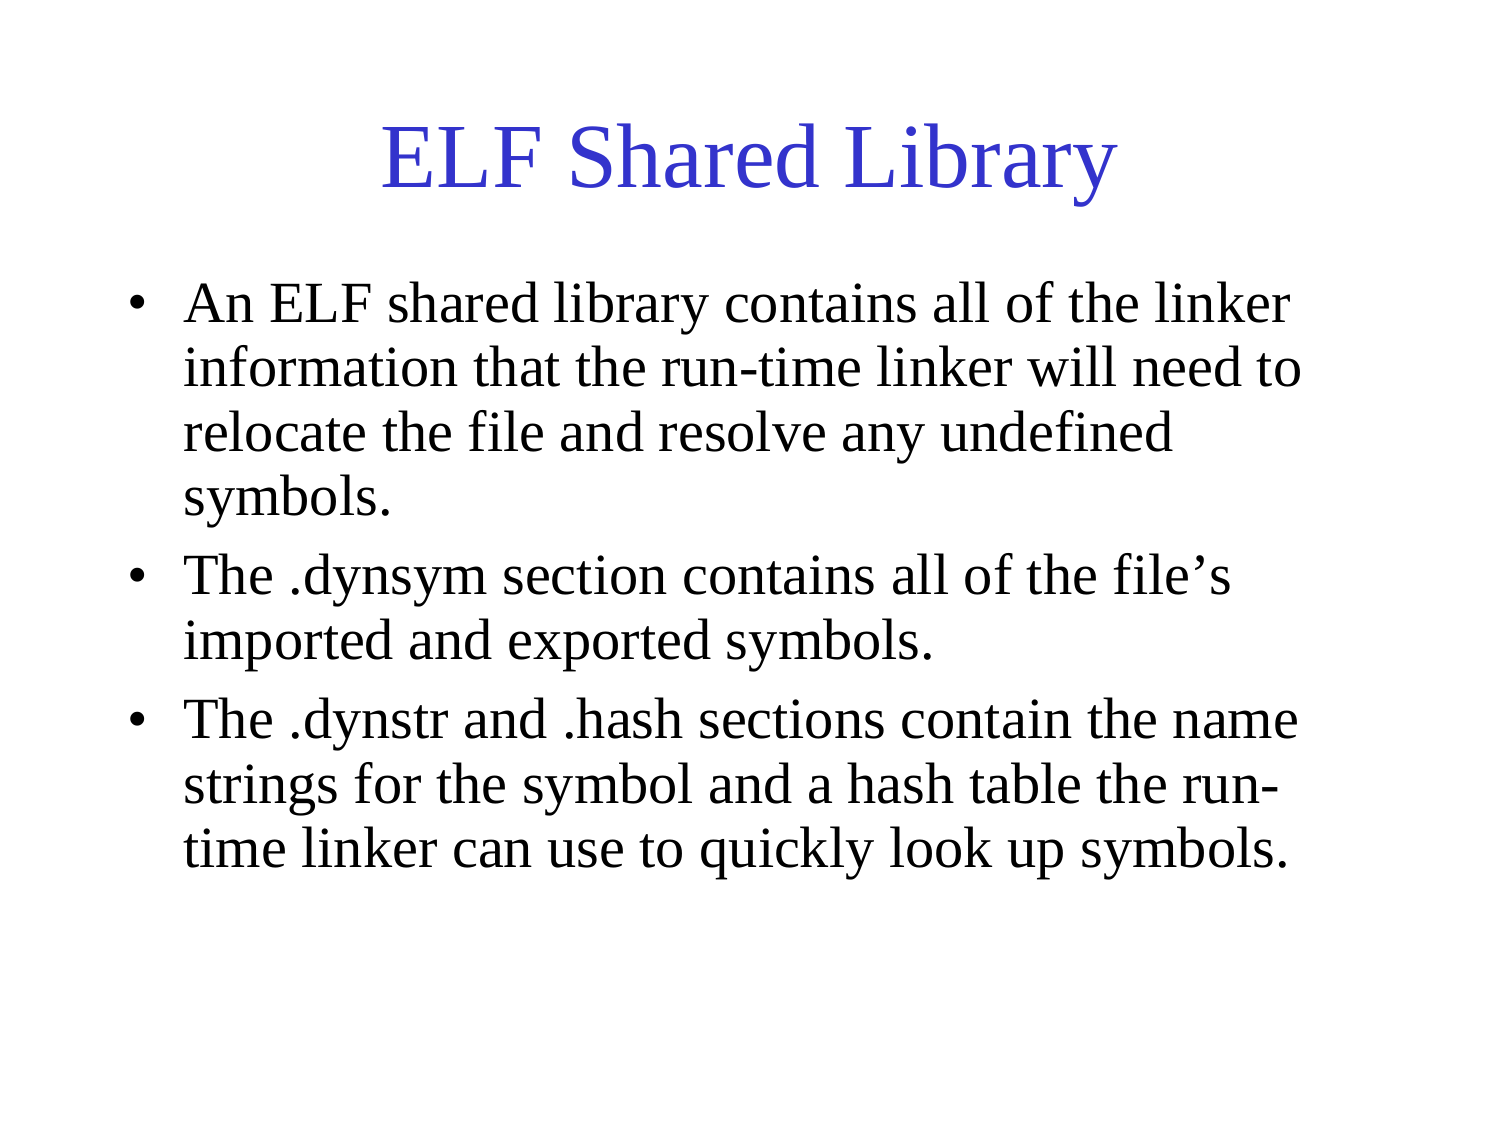

# ELF Shared Library
An ELF shared library contains all of the linker information that the run-time linker will need to relocate the file and resolve any undefined symbols.
The .dynsym section contains all of the file’s imported and exported symbols.
The .dynstr and .hash sections contain the name strings for the symbol and a hash table the run-time linker can use to quickly look up symbols.